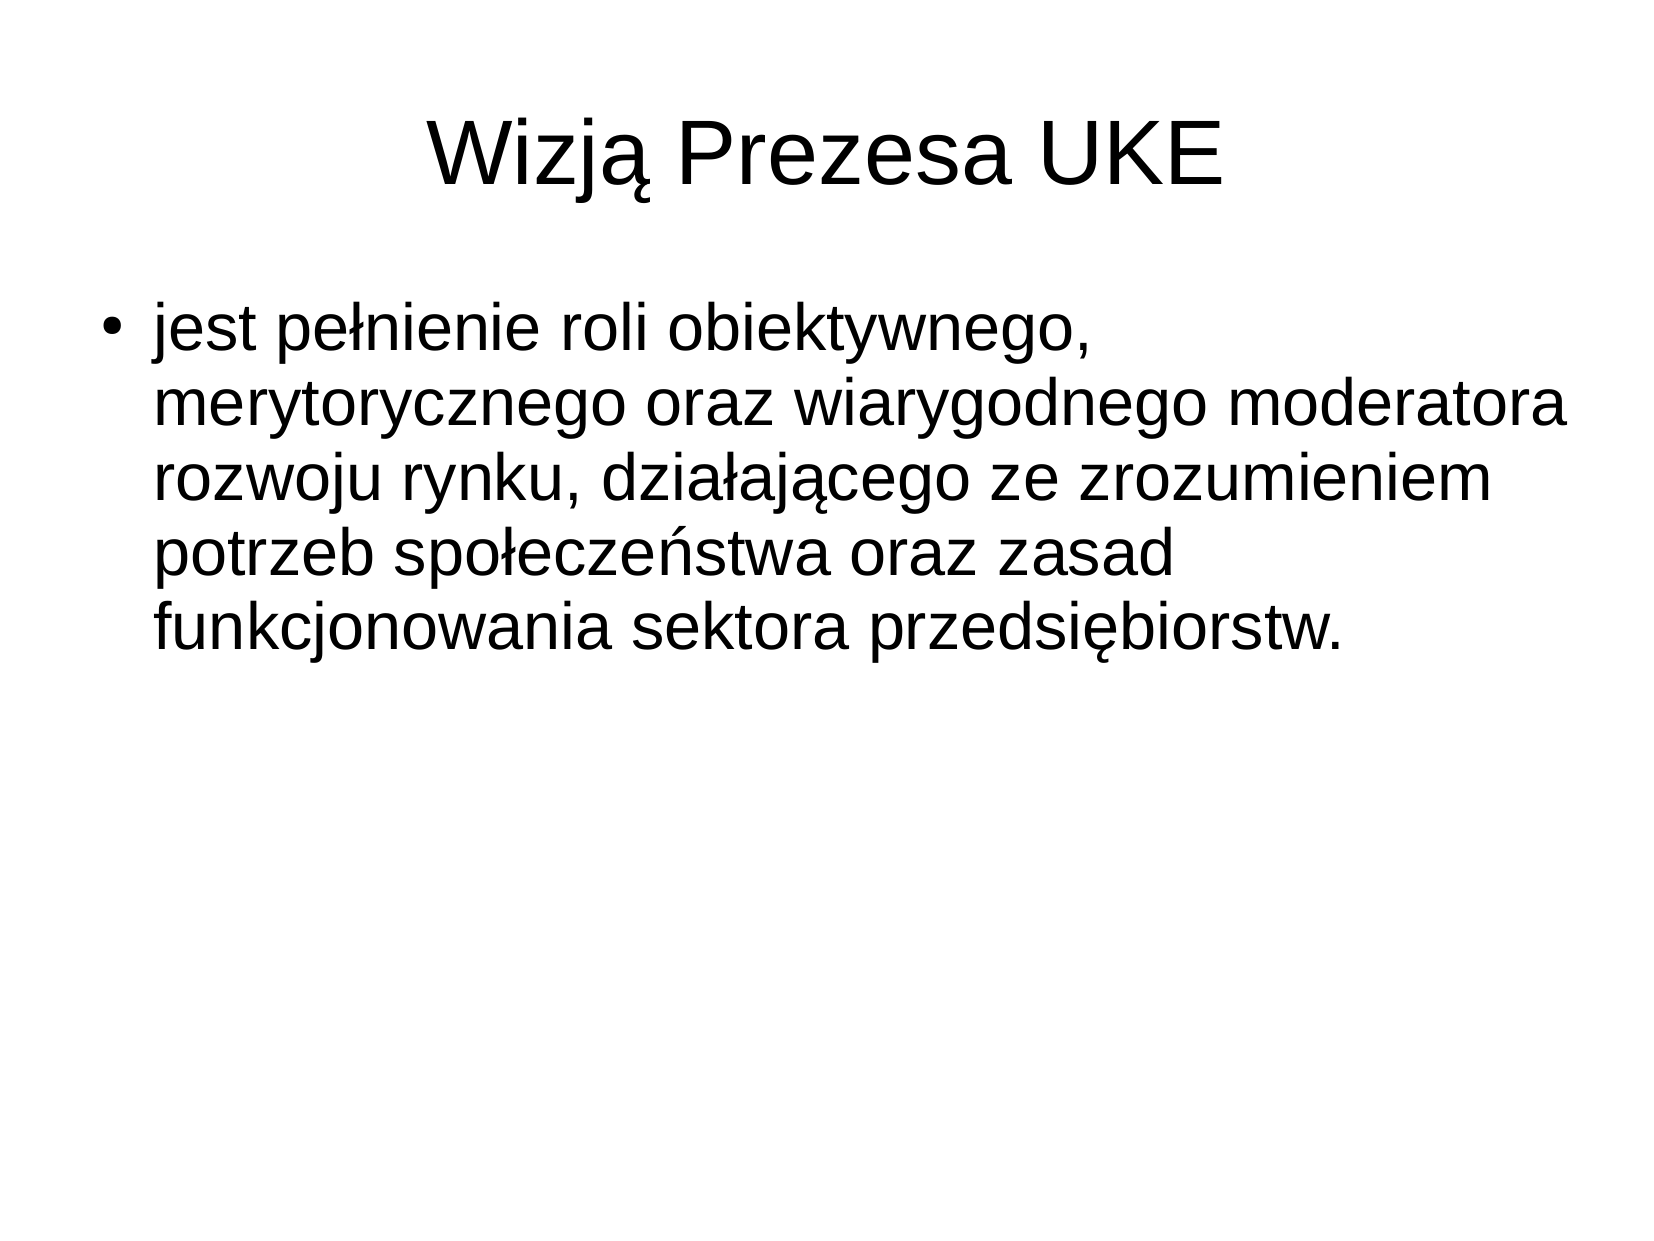

# Wizją Prezesa UKE
jest pełnienie roli obiektywnego, merytorycznego oraz wiarygodnego moderatora rozwoju rynku, działającego ze zrozumieniem potrzeb społeczeństwa oraz zasad funkcjonowania sektora przedsiębiorstw.